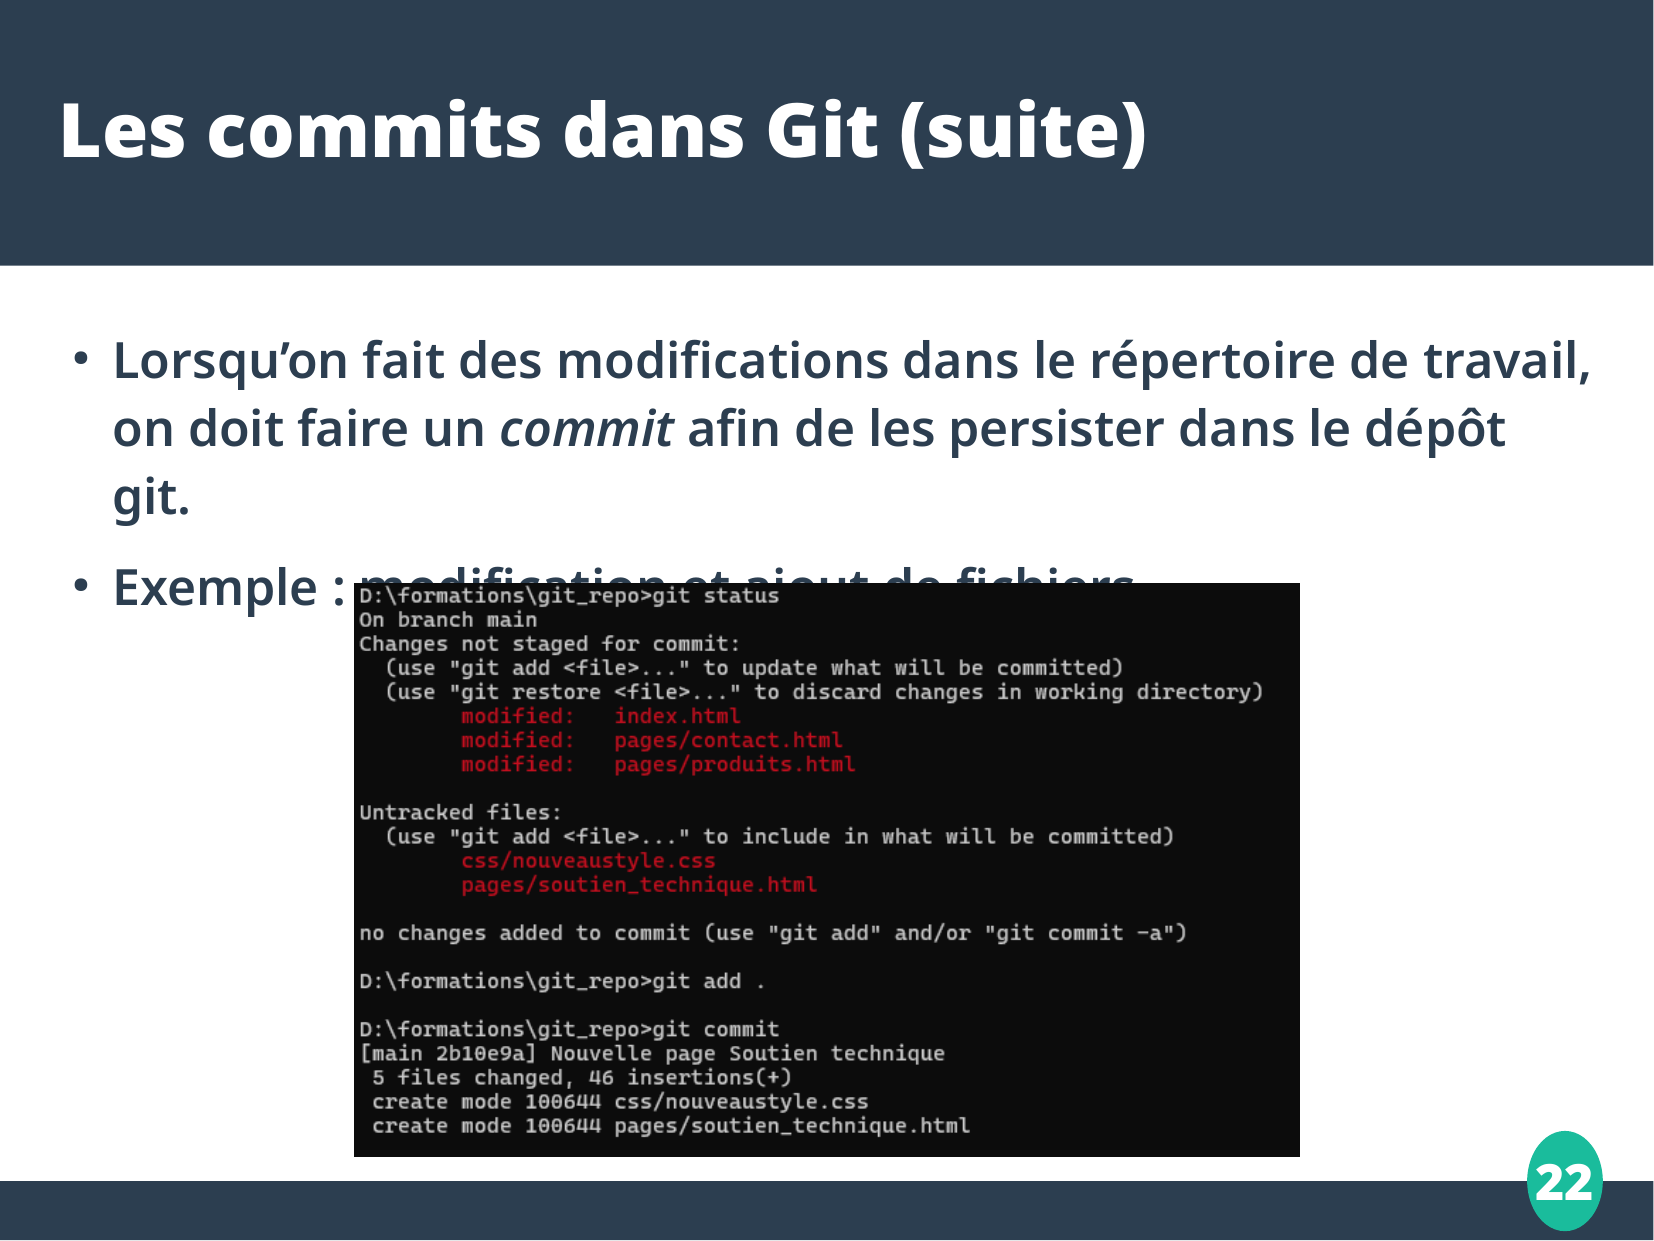

# Les commits dans Git (suite)
Lorsqu’on fait des modifications dans le répertoire de travail, on doit faire un commit afin de les persister dans le dépôt git.
Exemple : modification et ajout de fichiers.